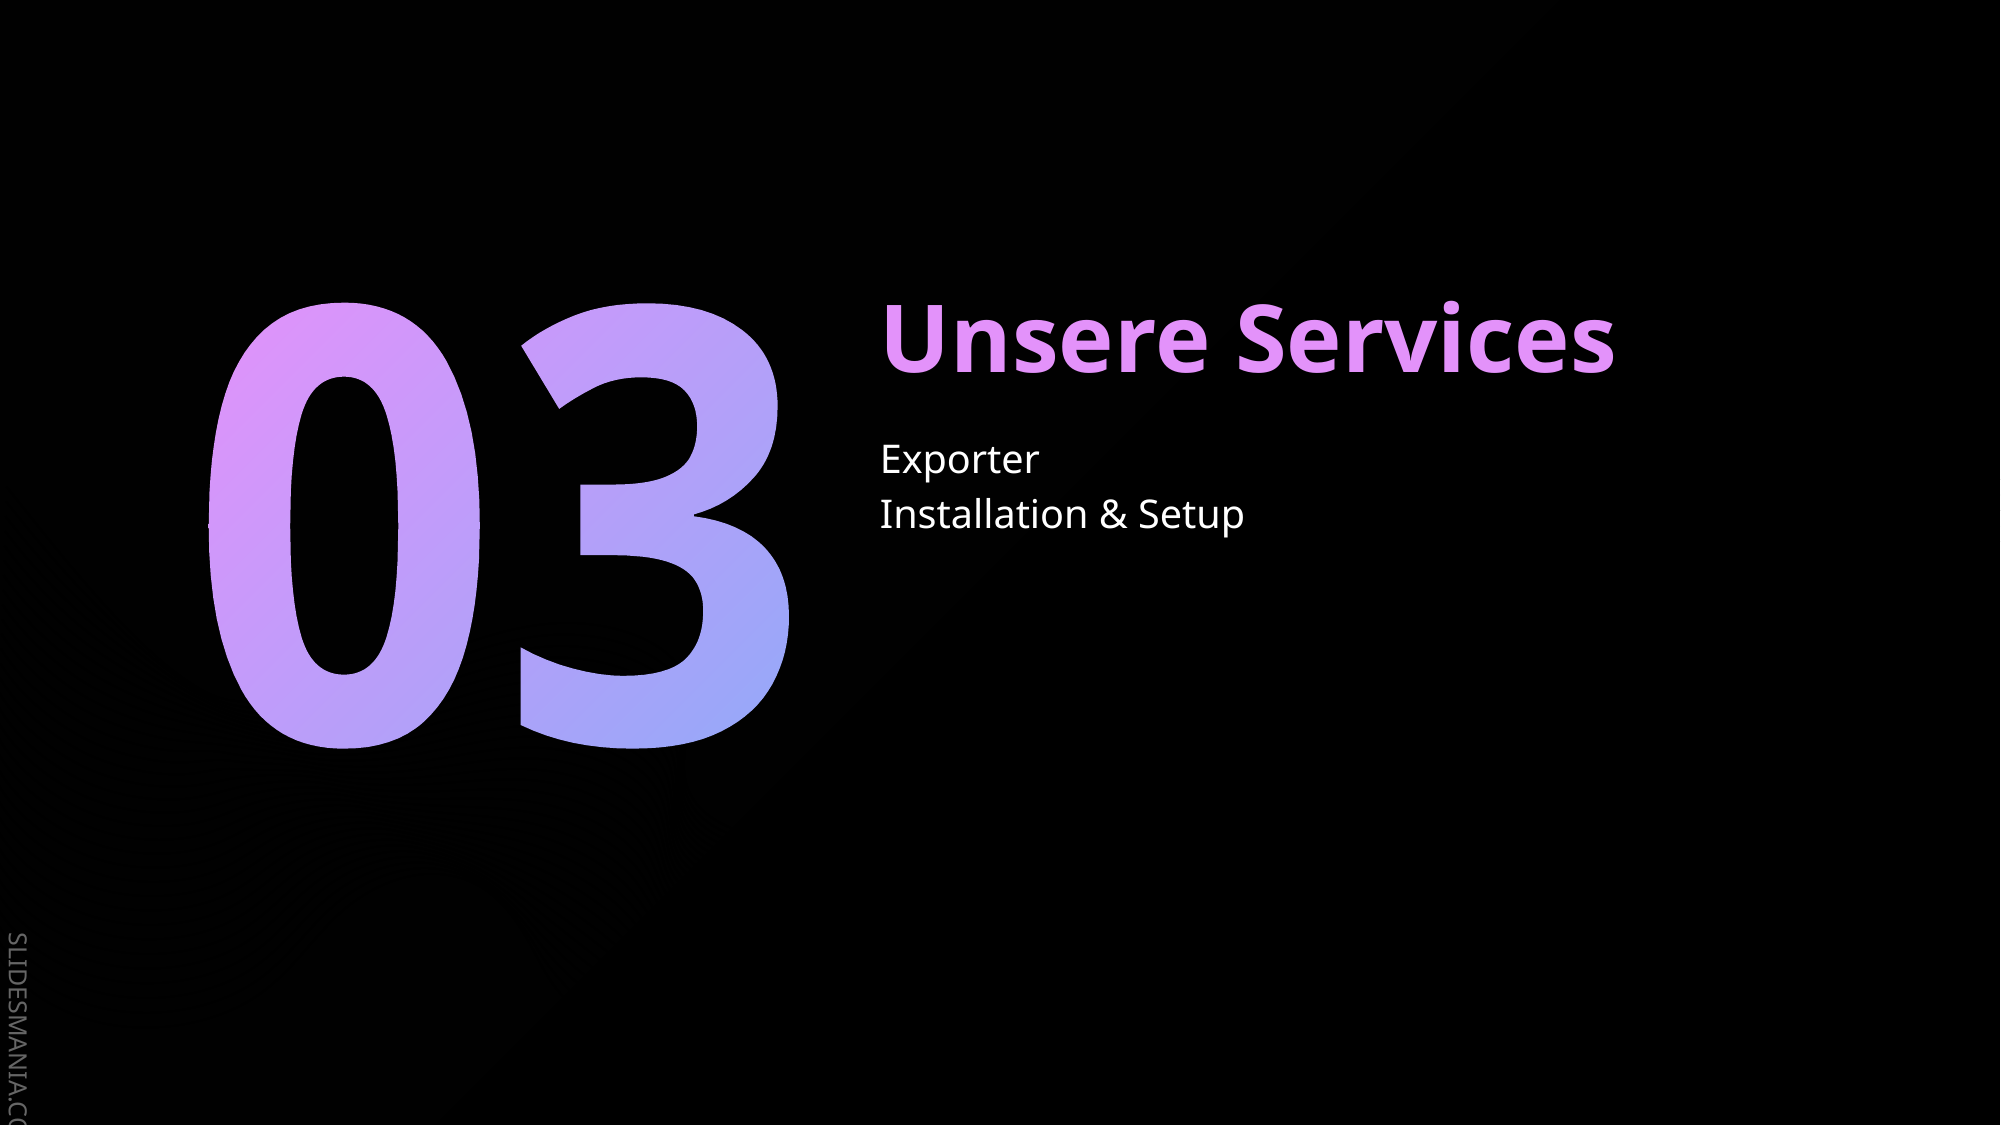

Unsere Services
03
# Exporter
Installation & Setup